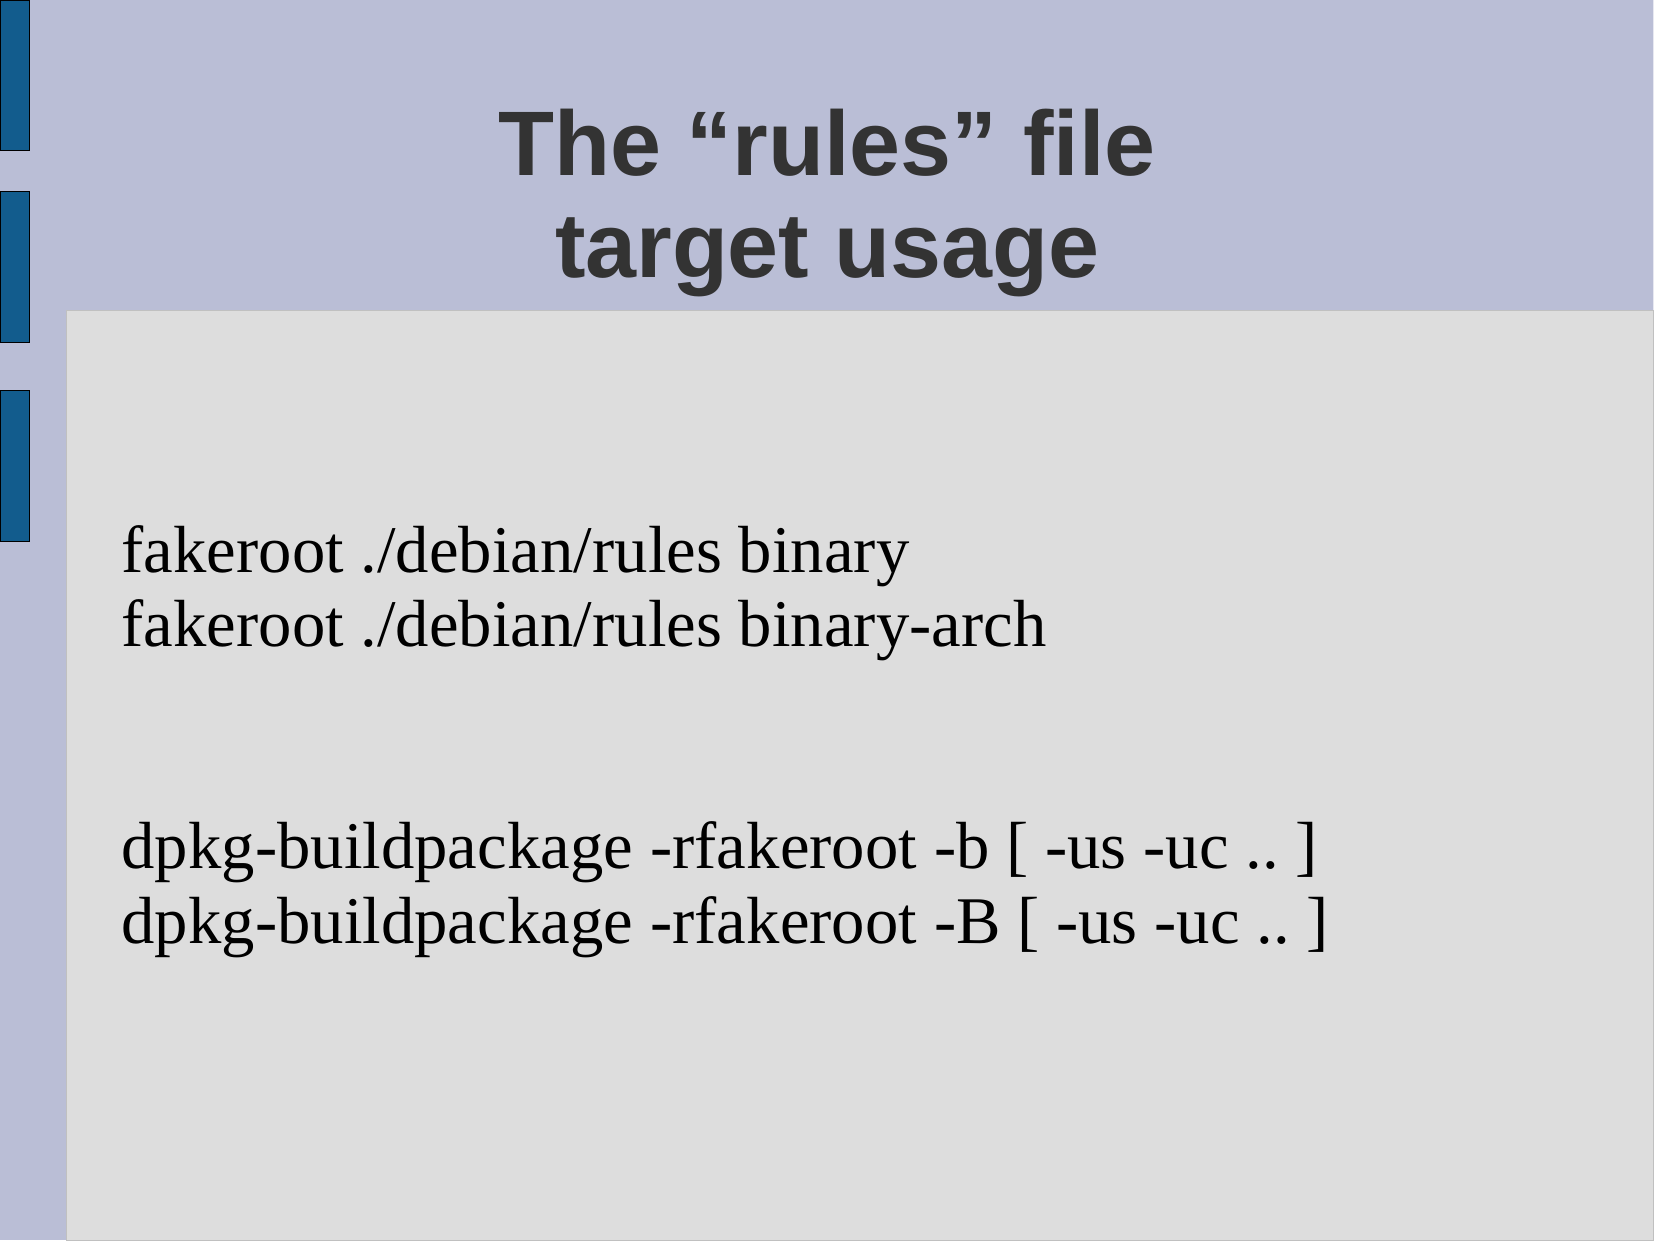

# The “rules” file target usage
fakeroot ./debian/rules binary
fakeroot ./debian/rules binary-arch
dpkg-buildpackage -rfakeroot -b [ -us -uc .. ]
dpkg-buildpackage -rfakeroot -B [ -us -uc .. ]